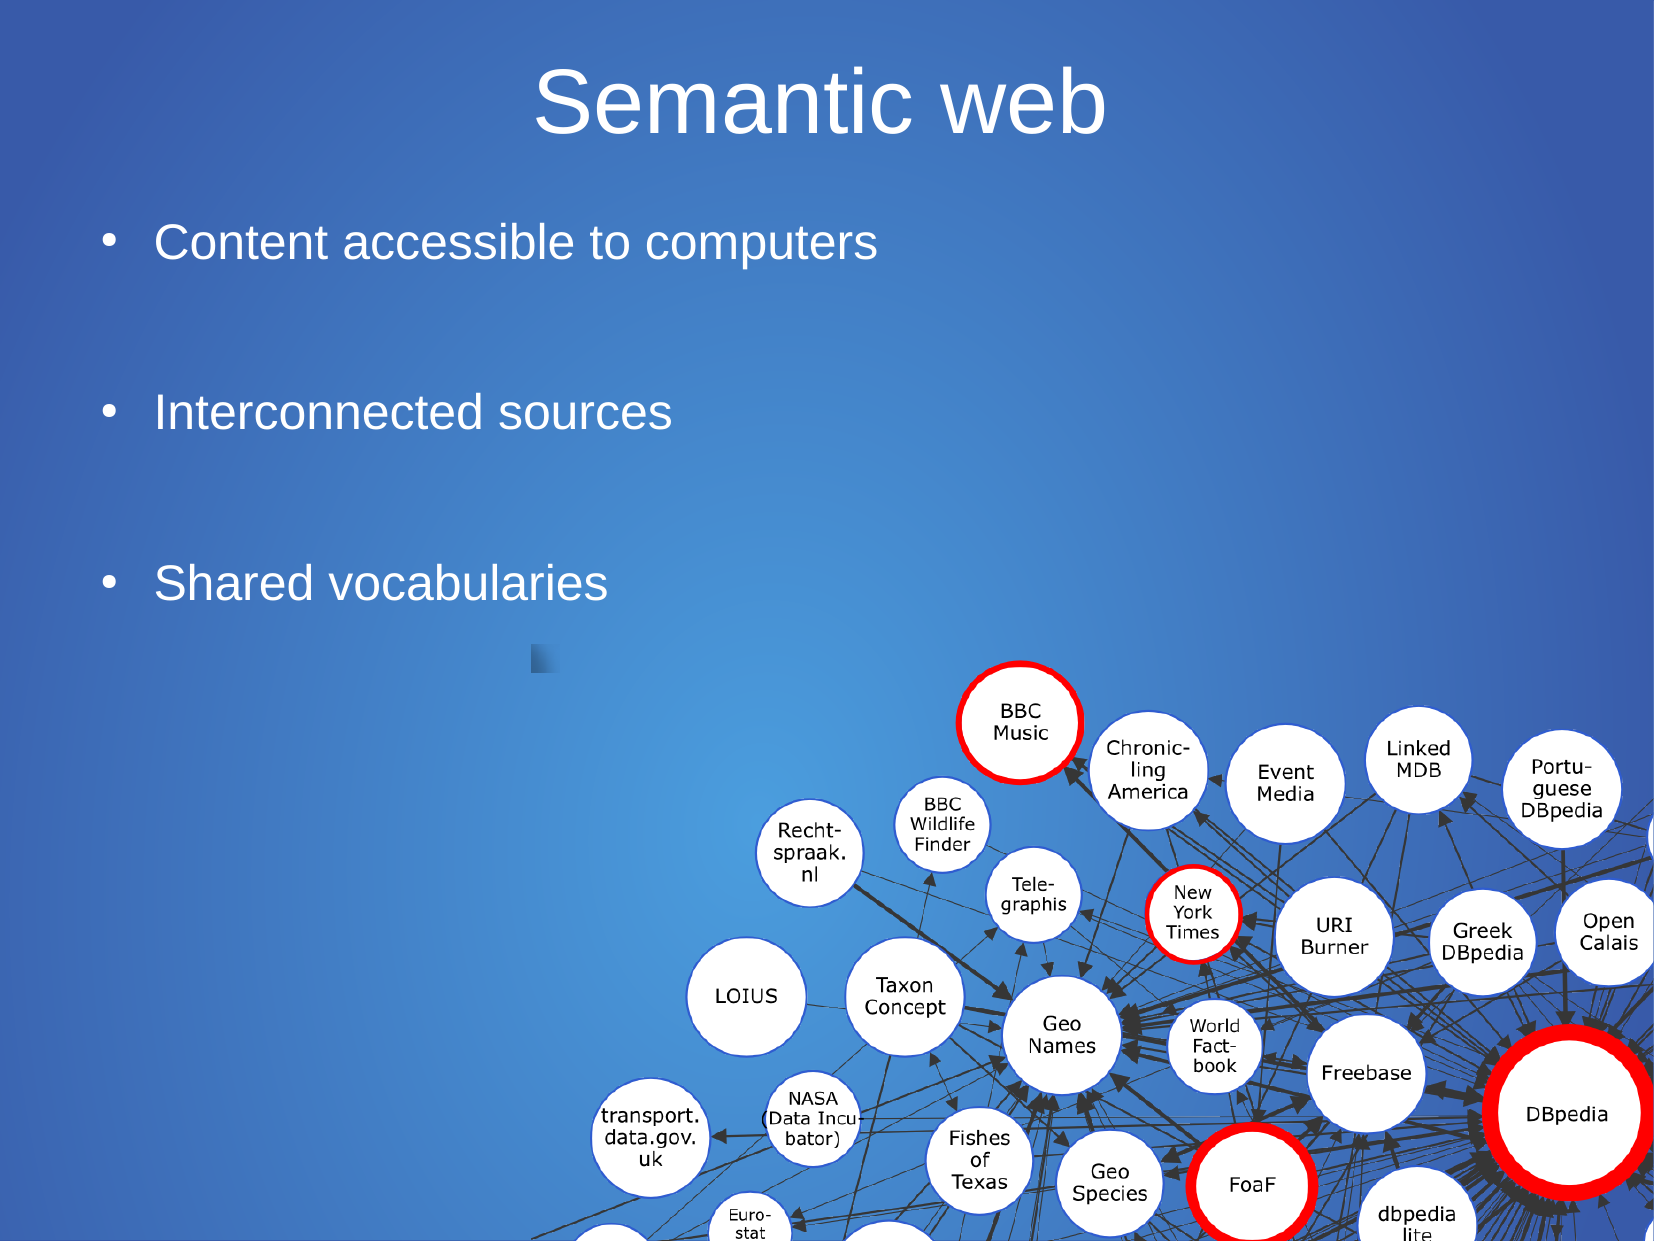

# Semantic web
Content accessible to computers
Interconnected sources
Shared vocabularies